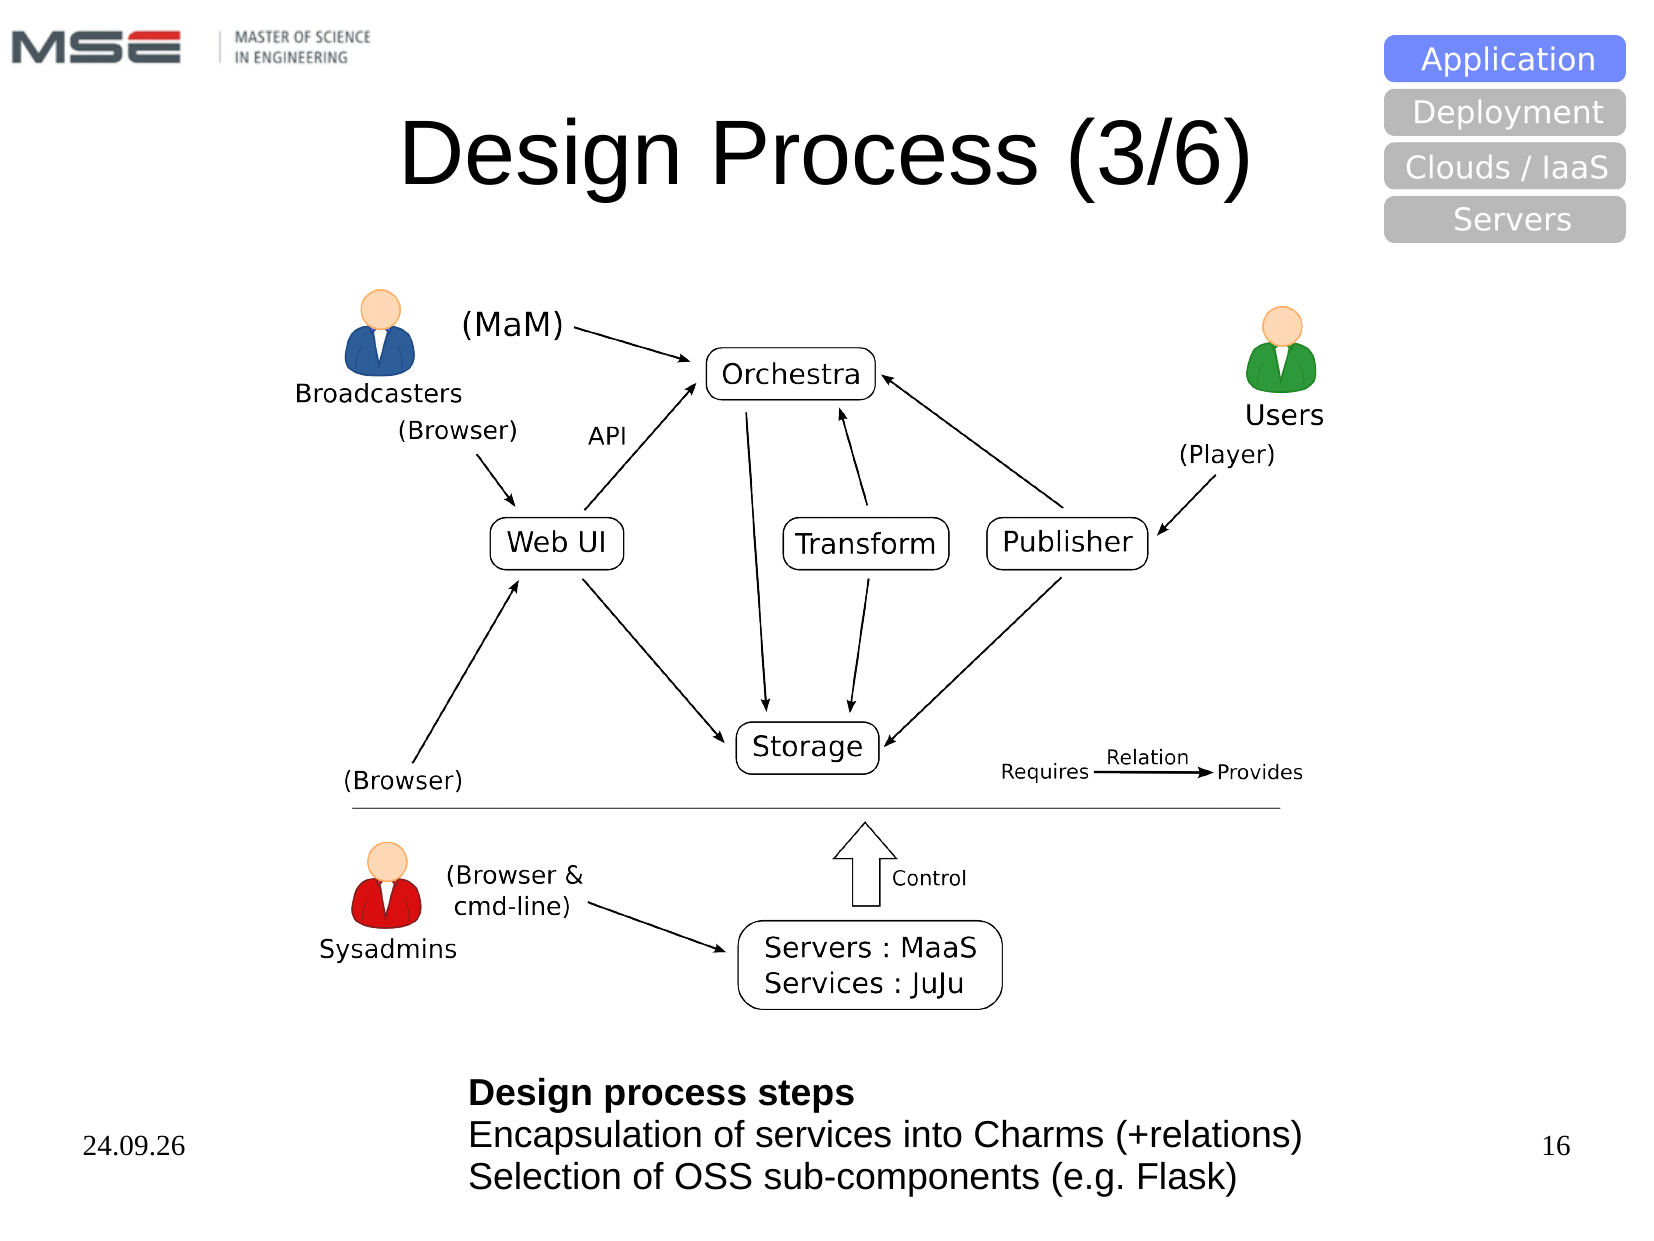

# Design Process (3/6)
Design process steps
Encapsulation of services into Charms (+relations)
Selection of OSS sub-components (e.g. Flask)
16